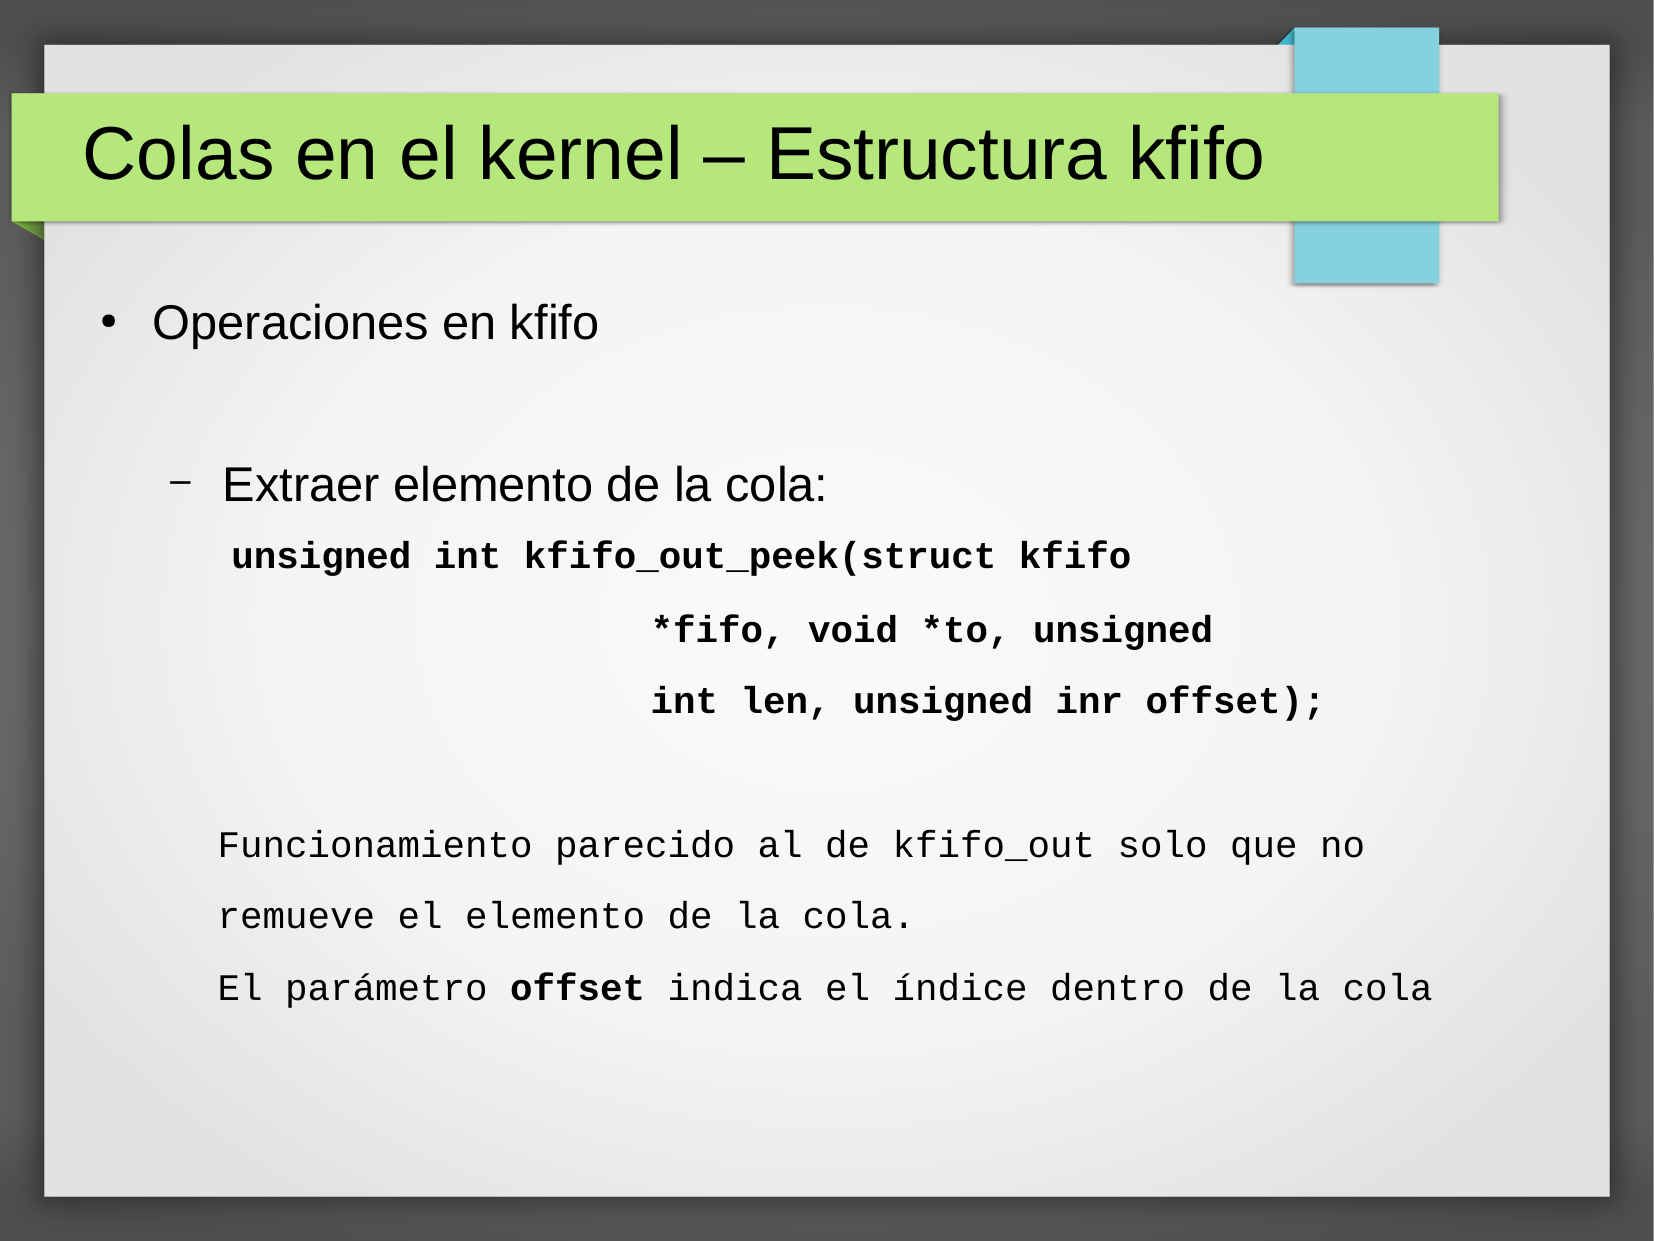

# Colas en el kernel – Estructura kfifo
Operaciones en kfifo
Extraer elemento de la cola:
 unsigned int kfifo_out_peek(struct kfifo
		 *fifo, void *to, unsigned
		 int len, unsigned inr offset);
 Funcionamiento parecido al de kfifo_out solo que no
 remueve el elemento de la cola.
 El parámetro offset indica el índice dentro de la cola